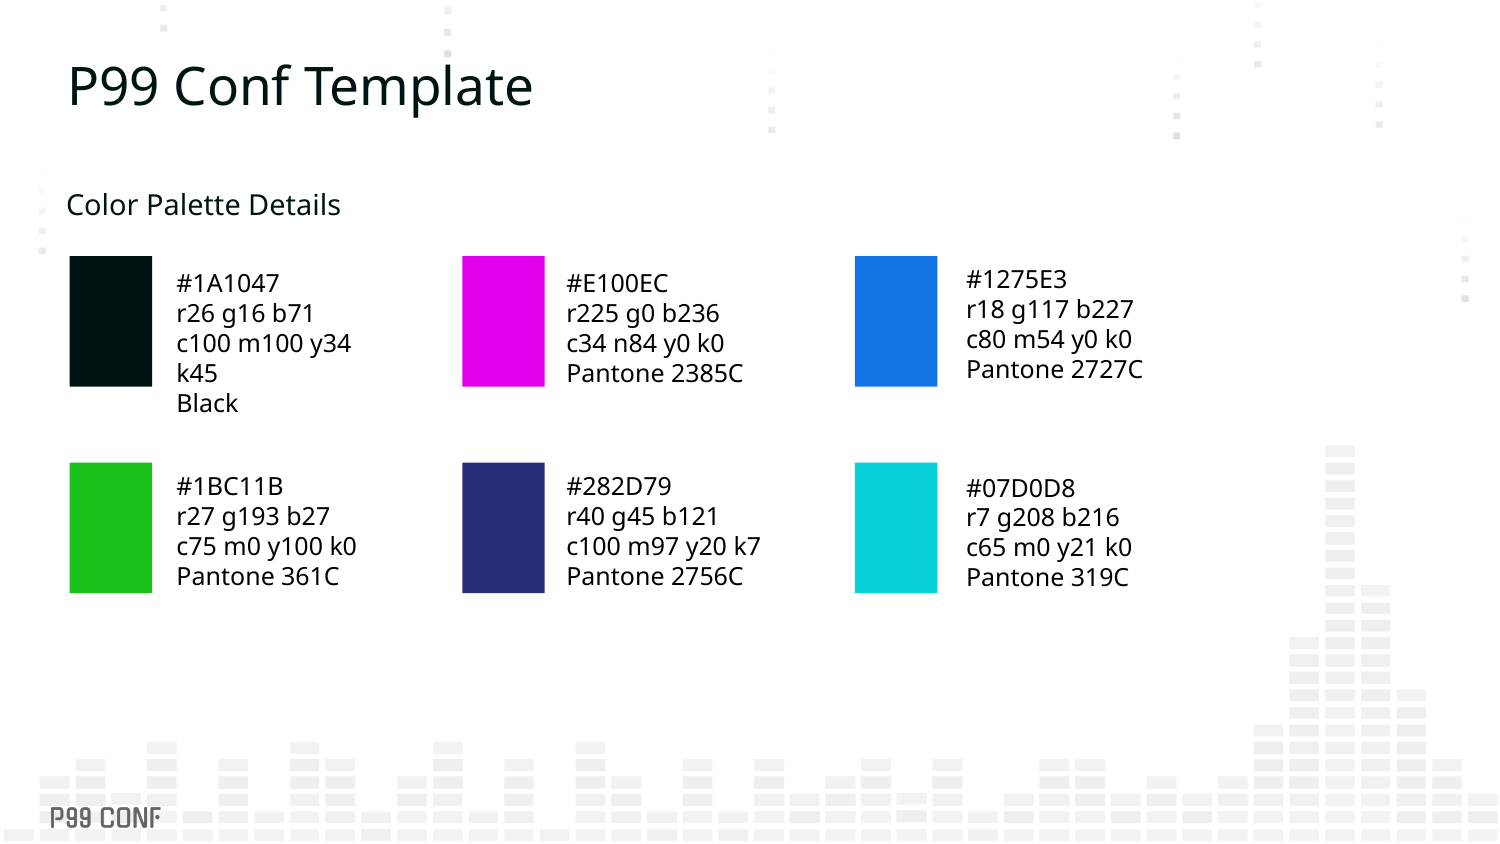

# P99 Conf Template
Color Palette Details
#1275E3
r18 g117 b227
c80 m54 y0 k0
Pantone 2727C
#1A1047
r26 g16 b71
c100 m100 y34 k45
Black
#E100EC
r225 g0 b236
c34 n84 y0 k0
Pantone 2385C
#1BC11B
r27 g193 b27
c75 m0 y100 k0
Pantone 361C
#282D79
r40 g45 b121
c100 m97 y20 k7
Pantone 2756C
#07D0D8
r7 g208 b216
c65 m0 y21 k0
Pantone 319C